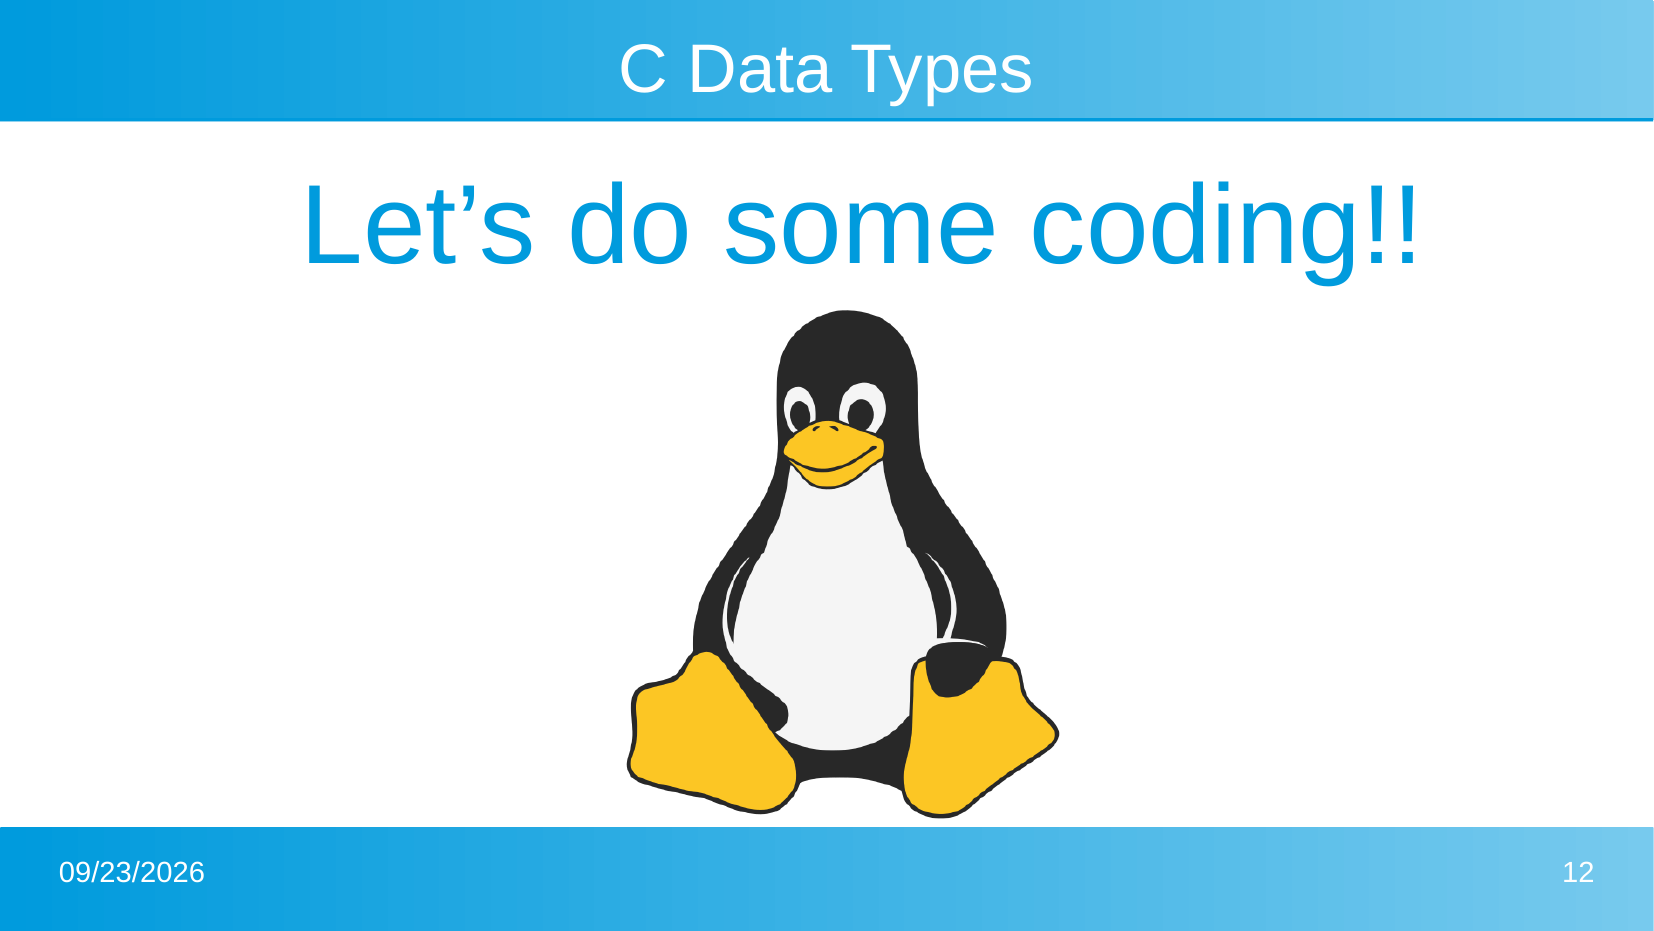

# C Data Types
Let’s do some coding!!
12